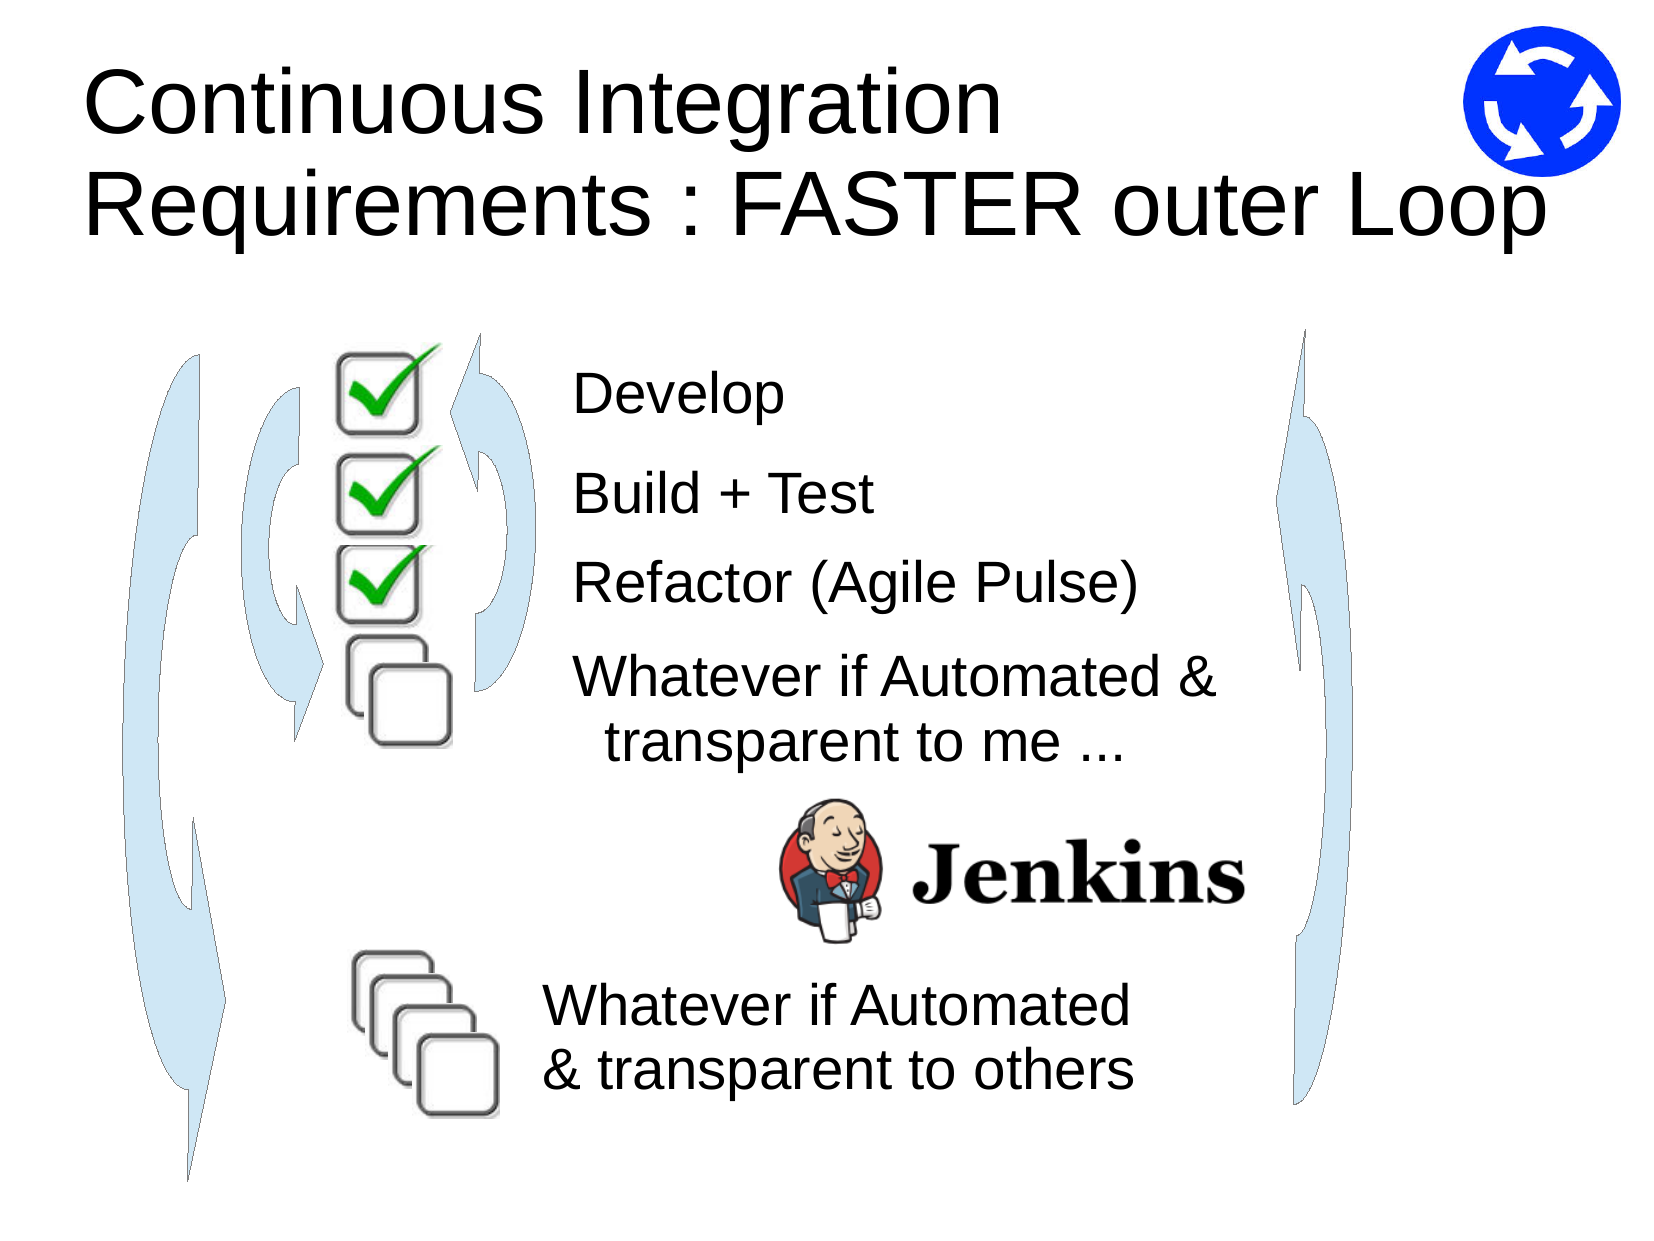

# Continuous Integration Requirements : FASTER outer Loop
Develop
Build + Test
Refactor (Agile Pulse)
Whatever if Automated &
 transparent to me ...
Whatever if Automated
& transparent to others